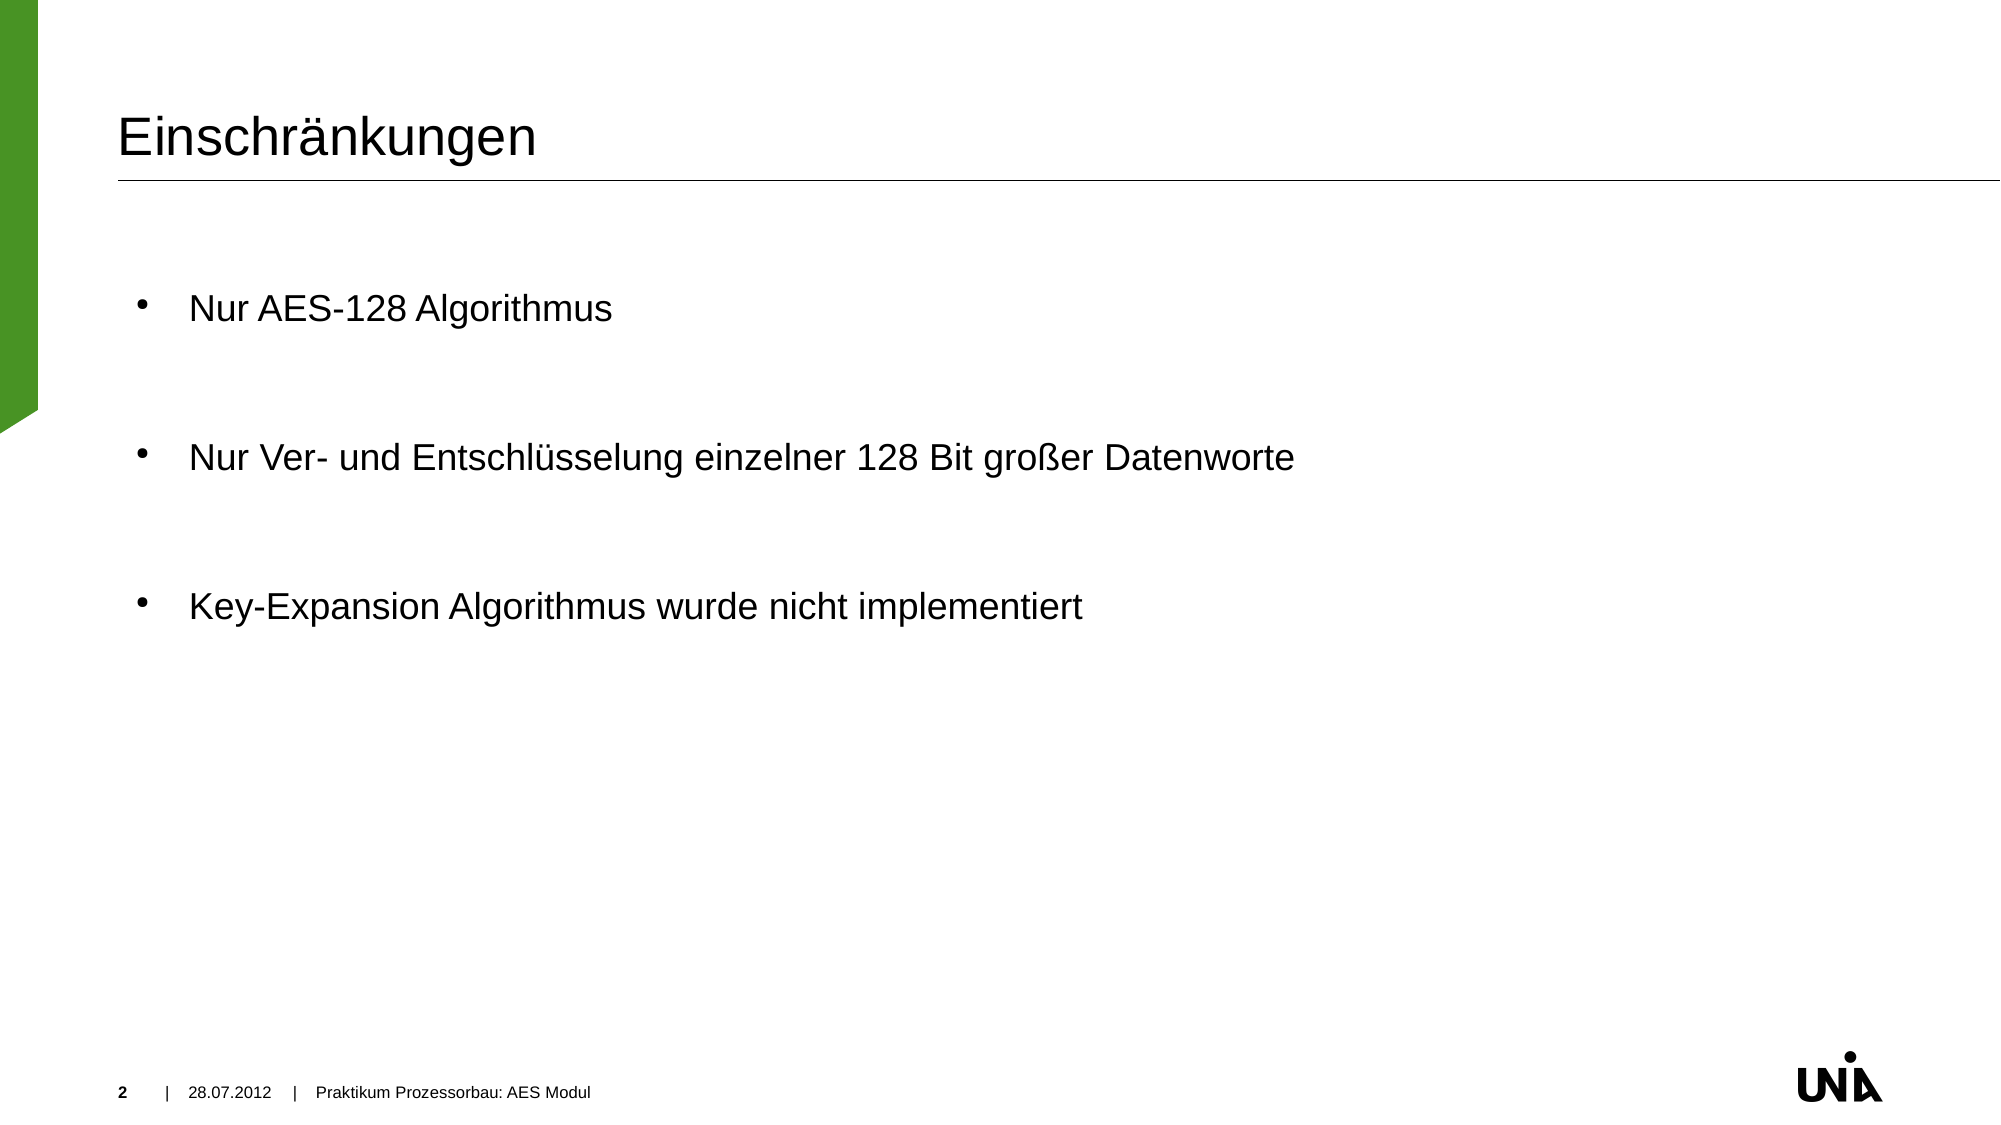

# Einschränkungen
Nur AES-128 Algorithmus
Nur Ver- und Entschlüsselung einzelner 128 Bit großer Datenworte
Key-Expansion Algorithmus wurde nicht implementiert
| 28.07.2012
| Praktikum Prozessorbau: AES Modul